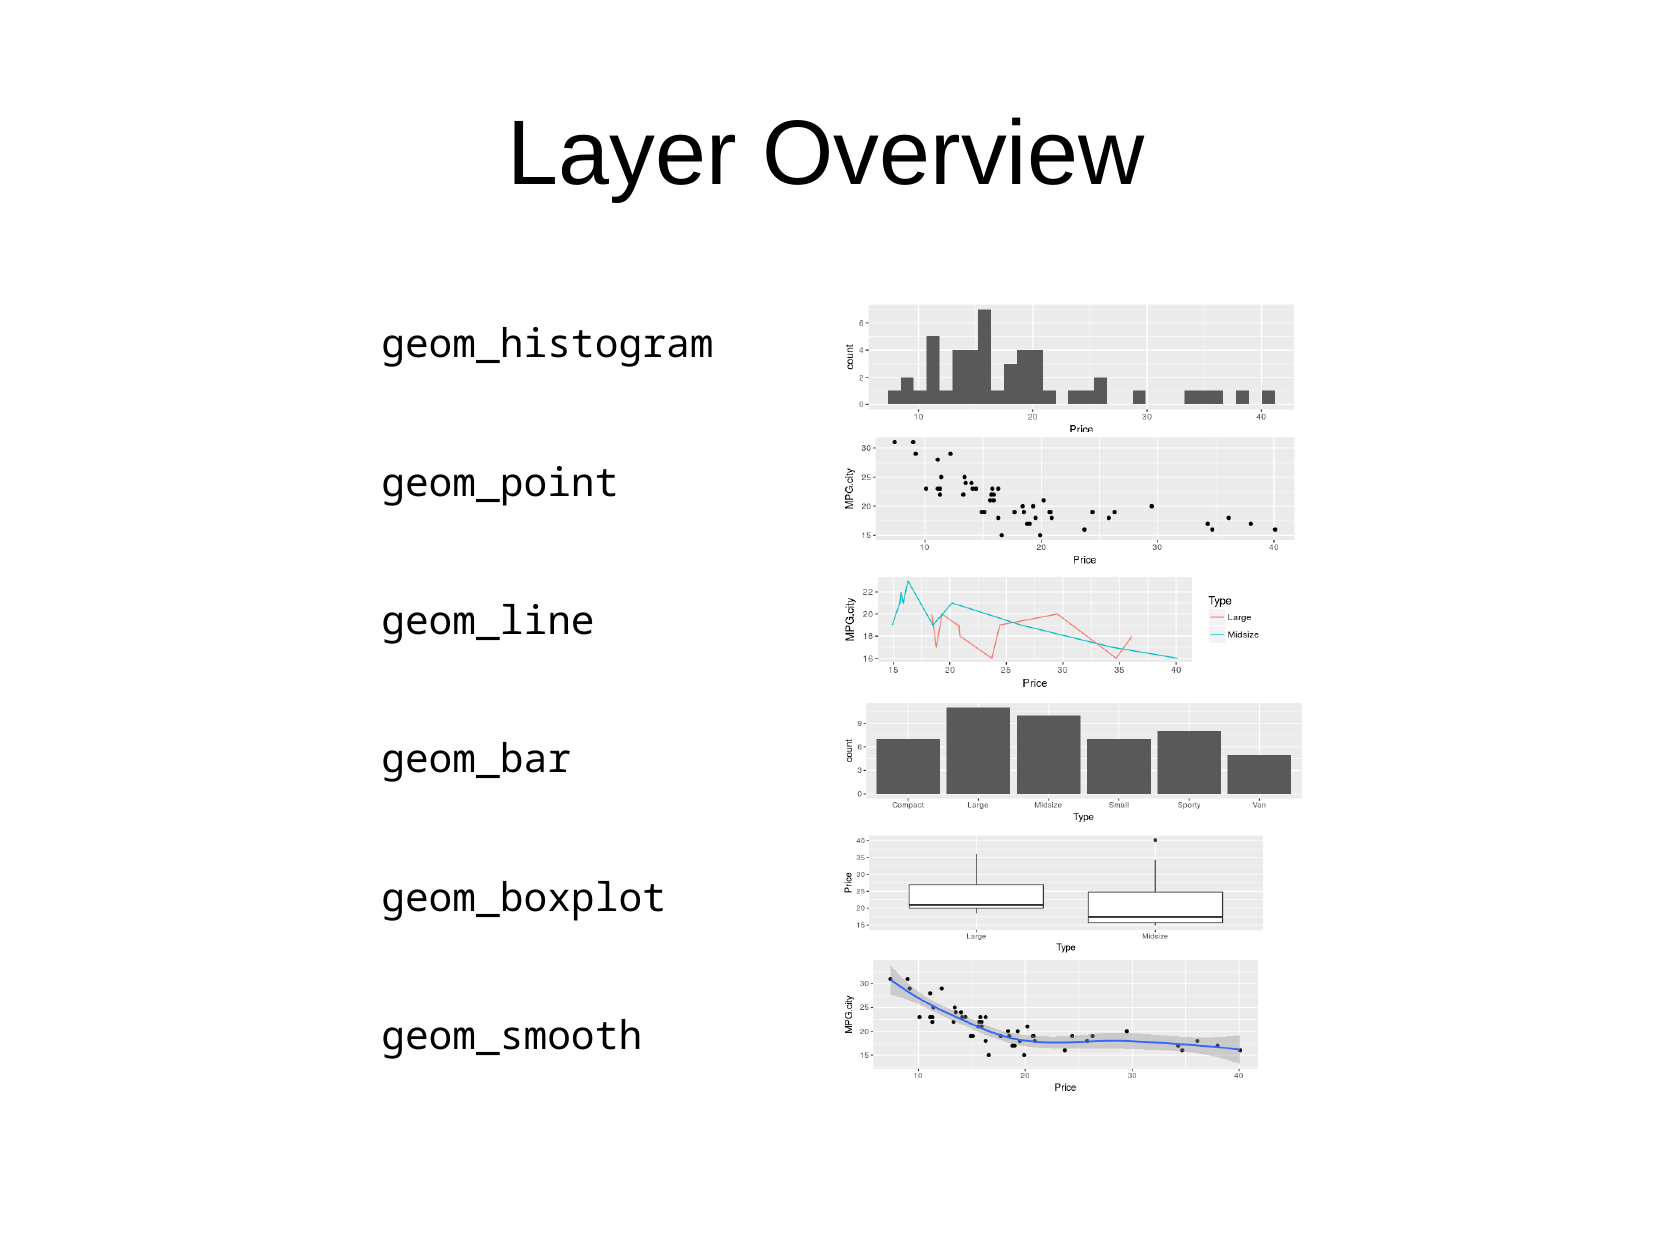

# Layer Overview
geom_histogram
geom_point
geom_line
geom_bar
geom_boxplot
geom_smooth